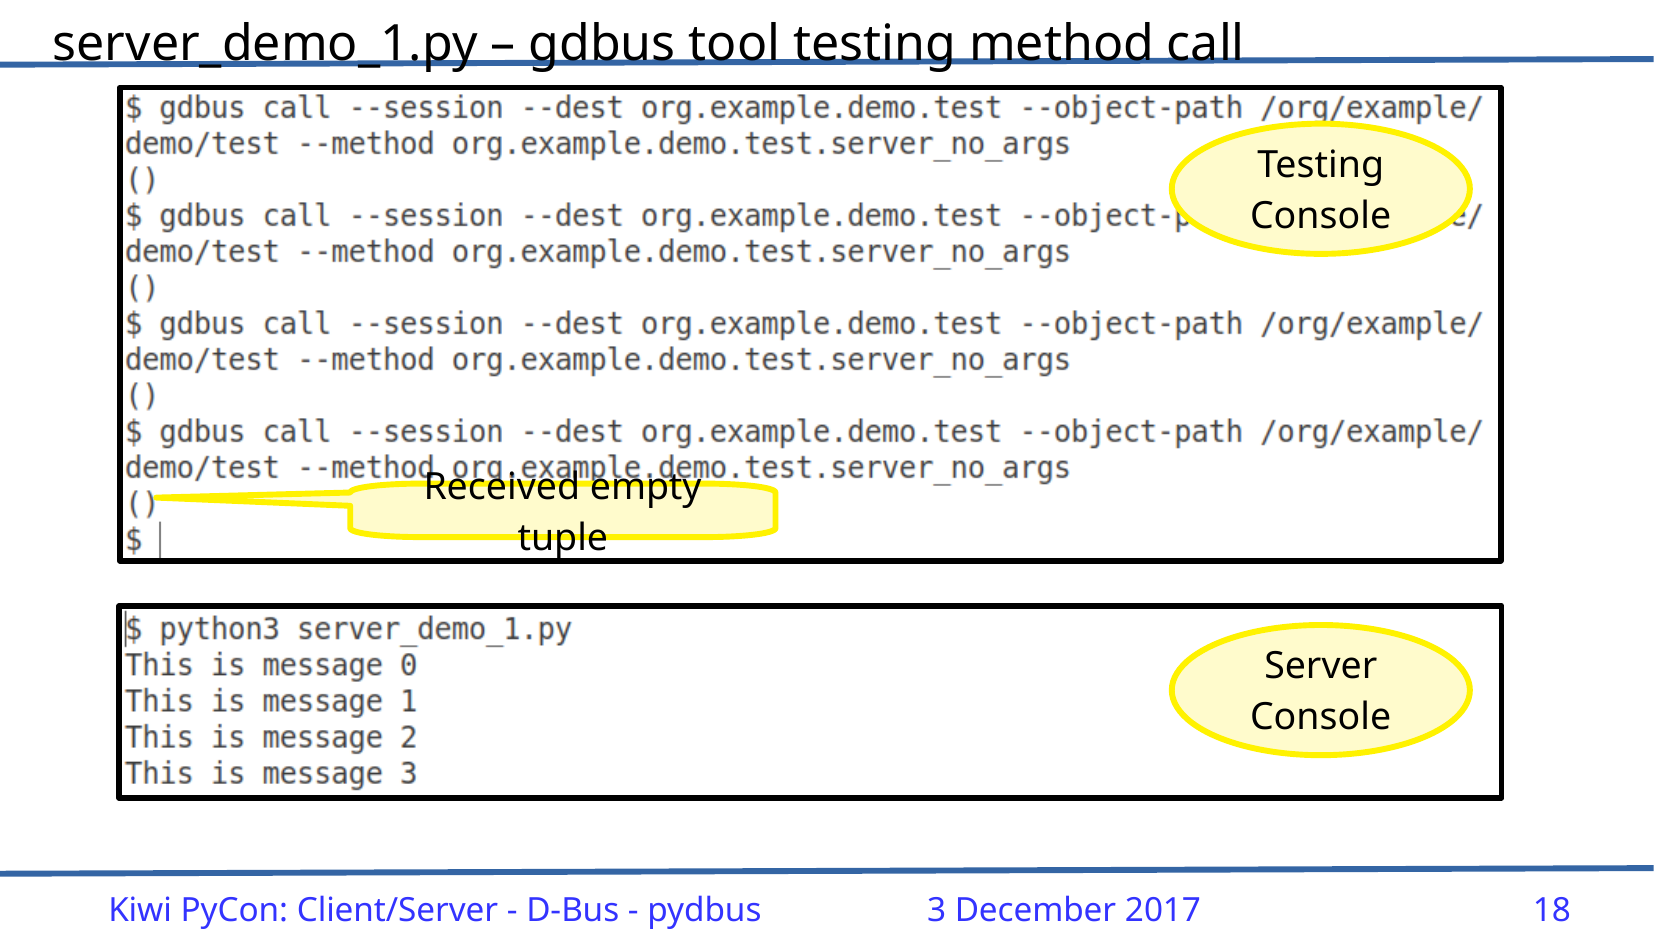

server_demo_1.py – gdbus tool testing method call
Testing Console
Received empty tuple
Server Console
Kiwi PyCon: Client/Server - D-Bus - pydbus
3 December 2017
18